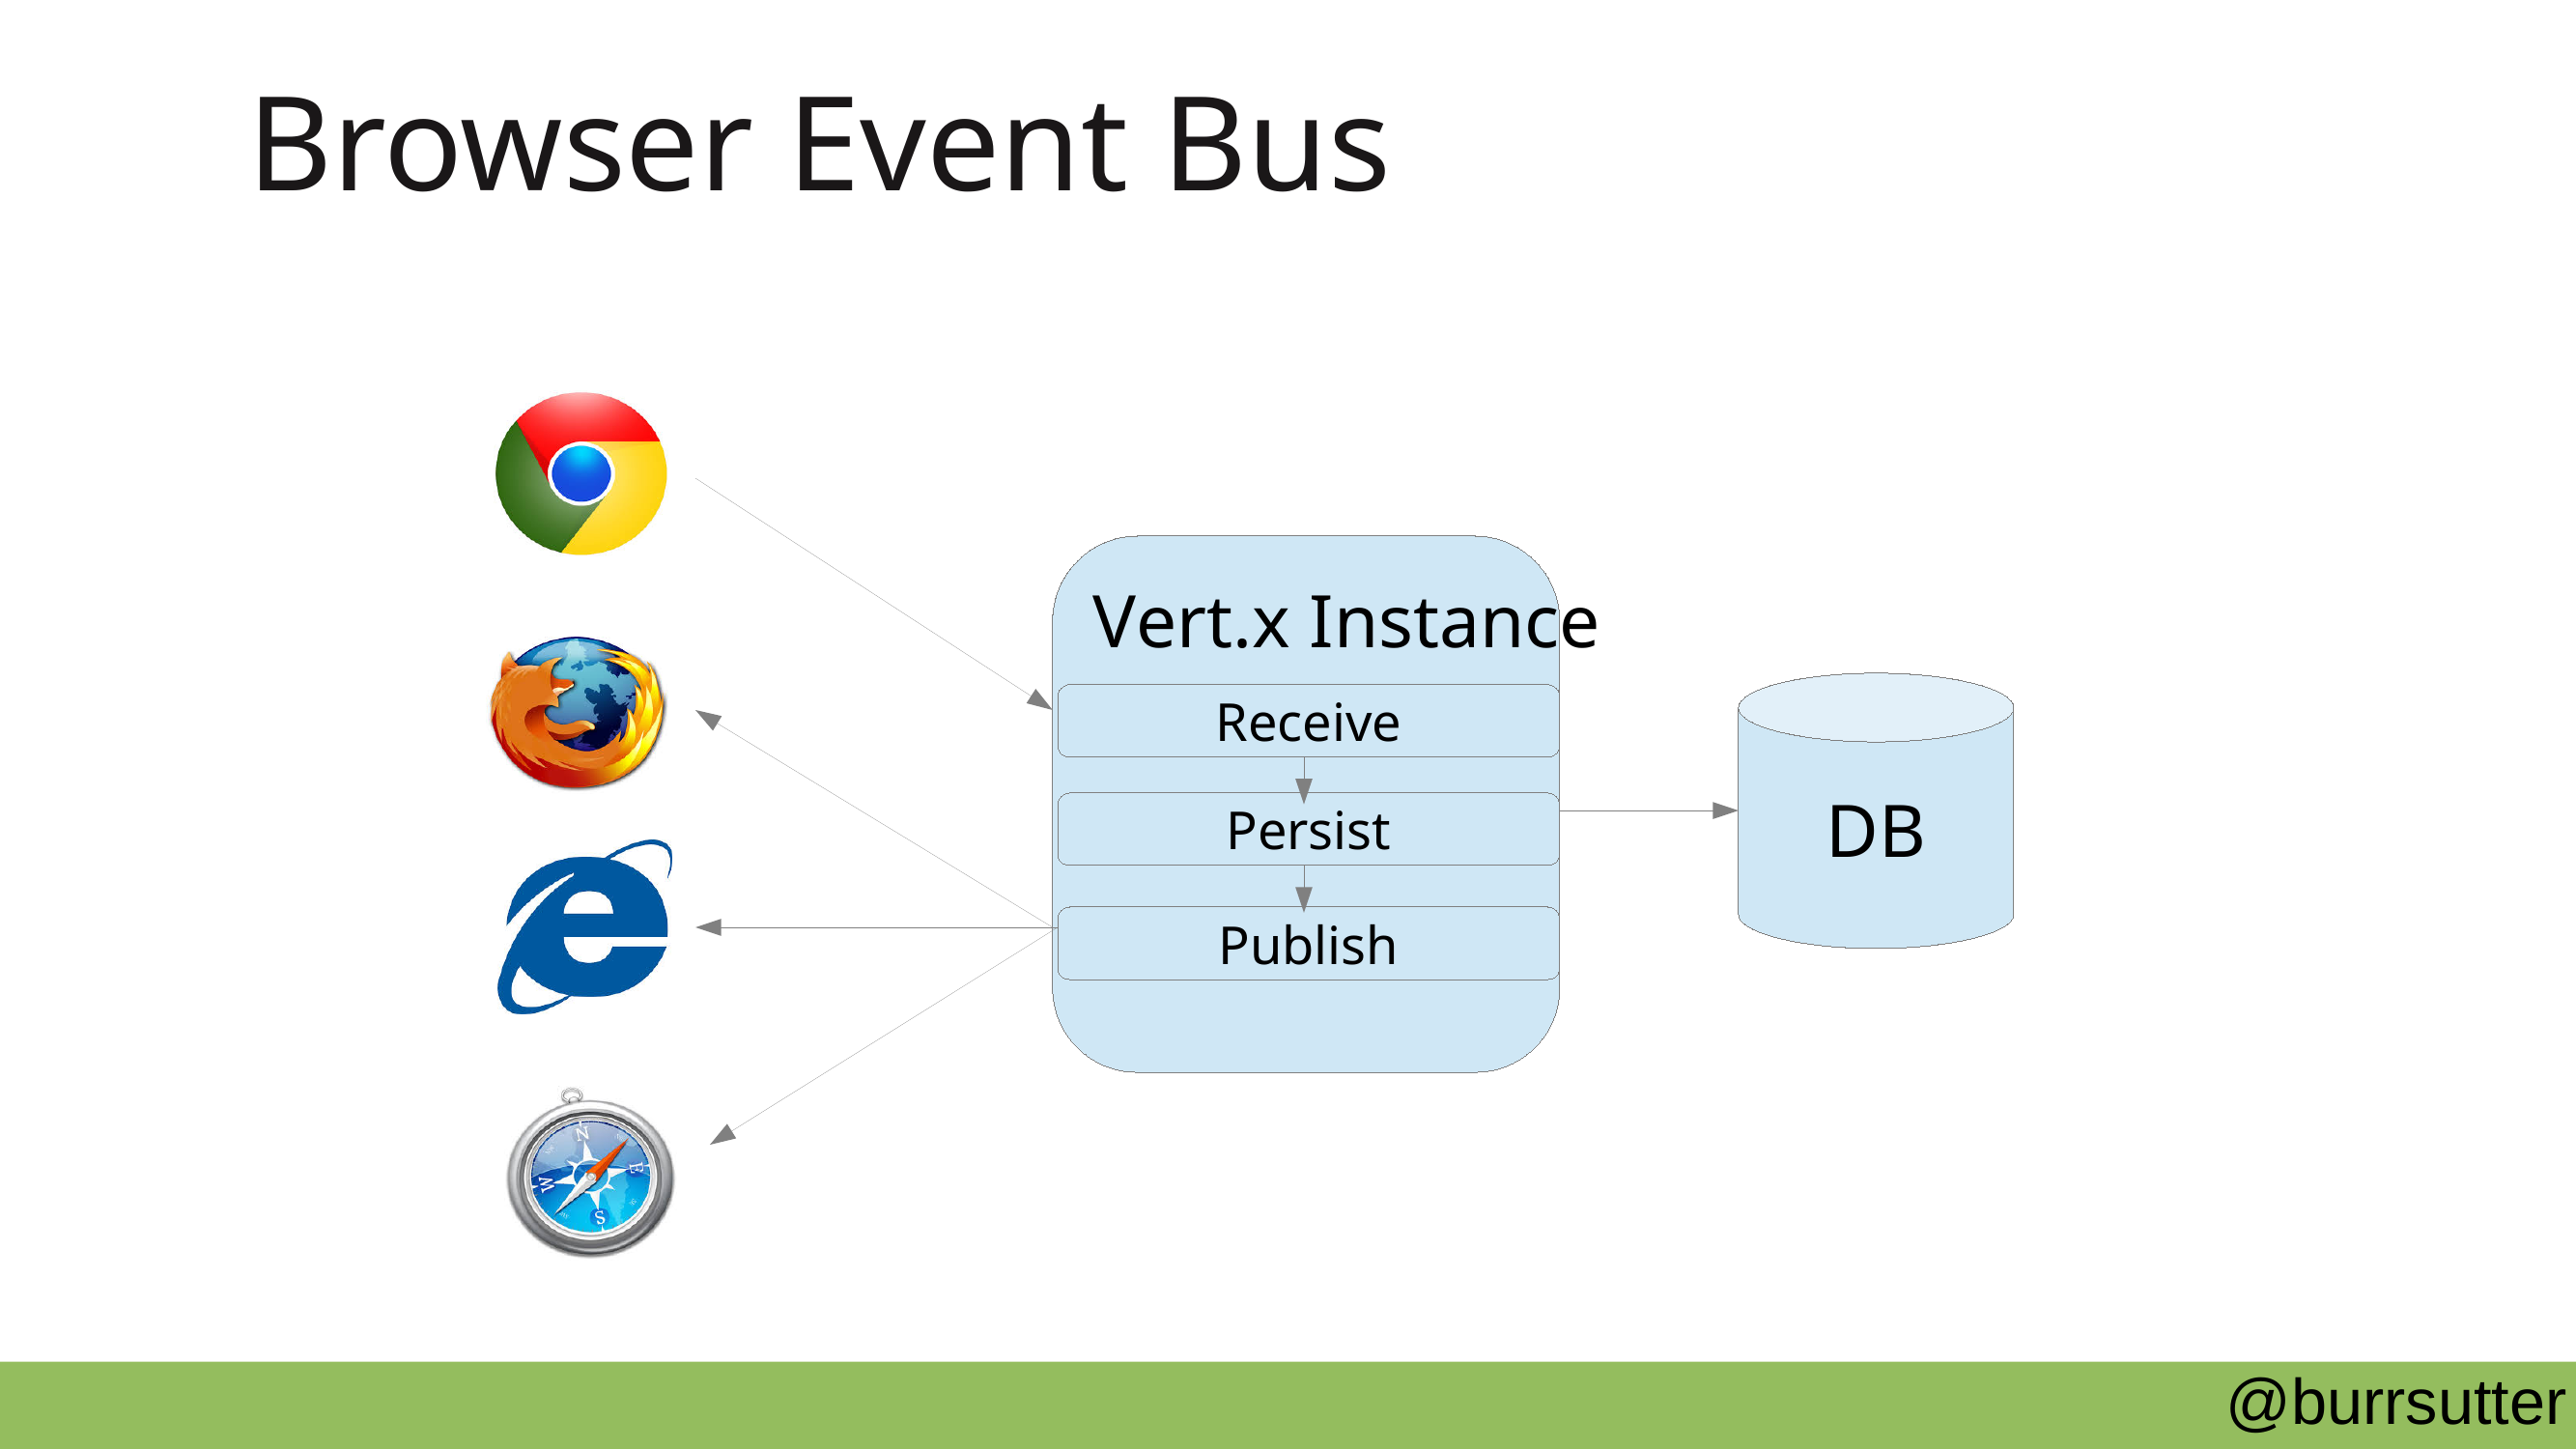

# Browser Event Bus
Vert.x Instance
DB
Receive
Persist
Publish